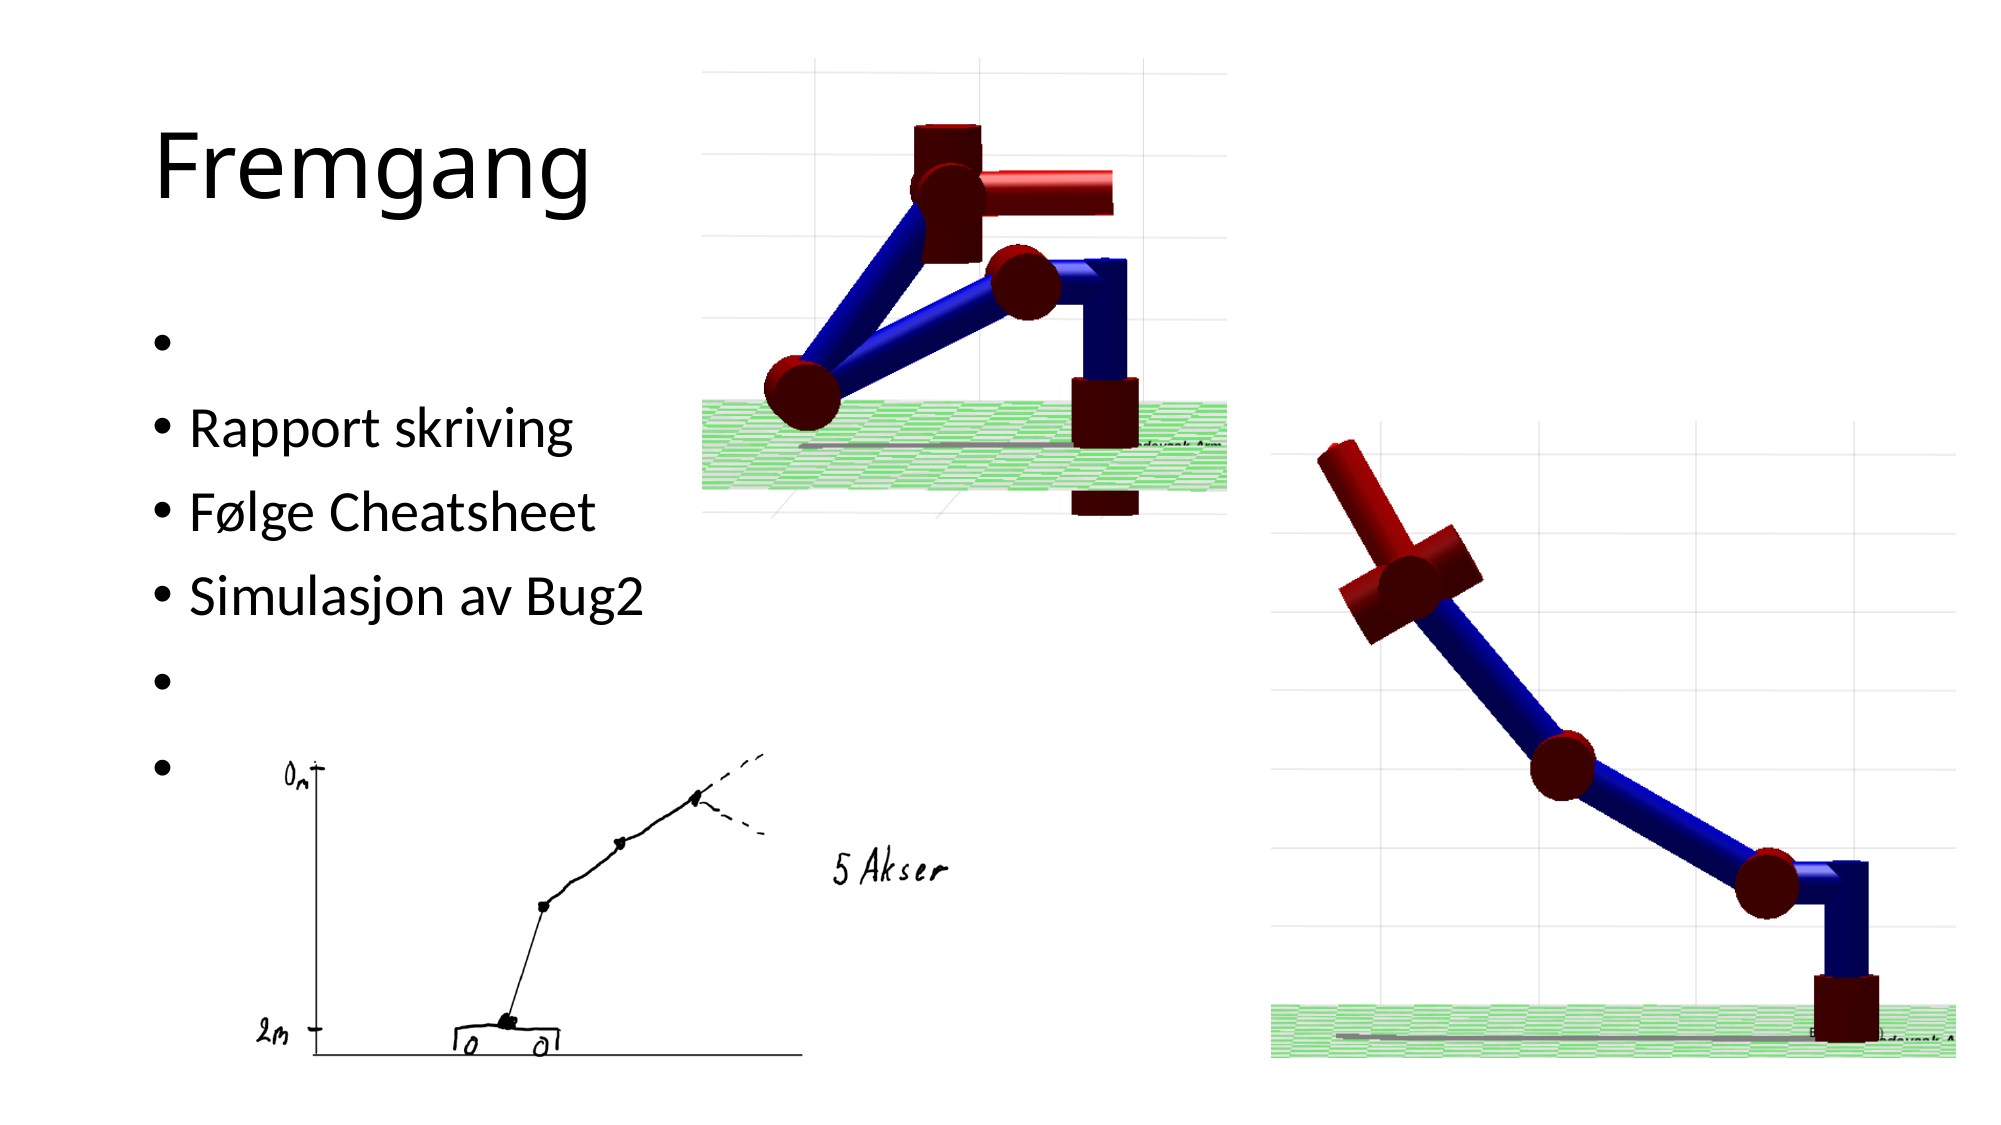

# Fremgang
Rapport skriving
Følge Cheatsheet
Simulasjon av Bug2